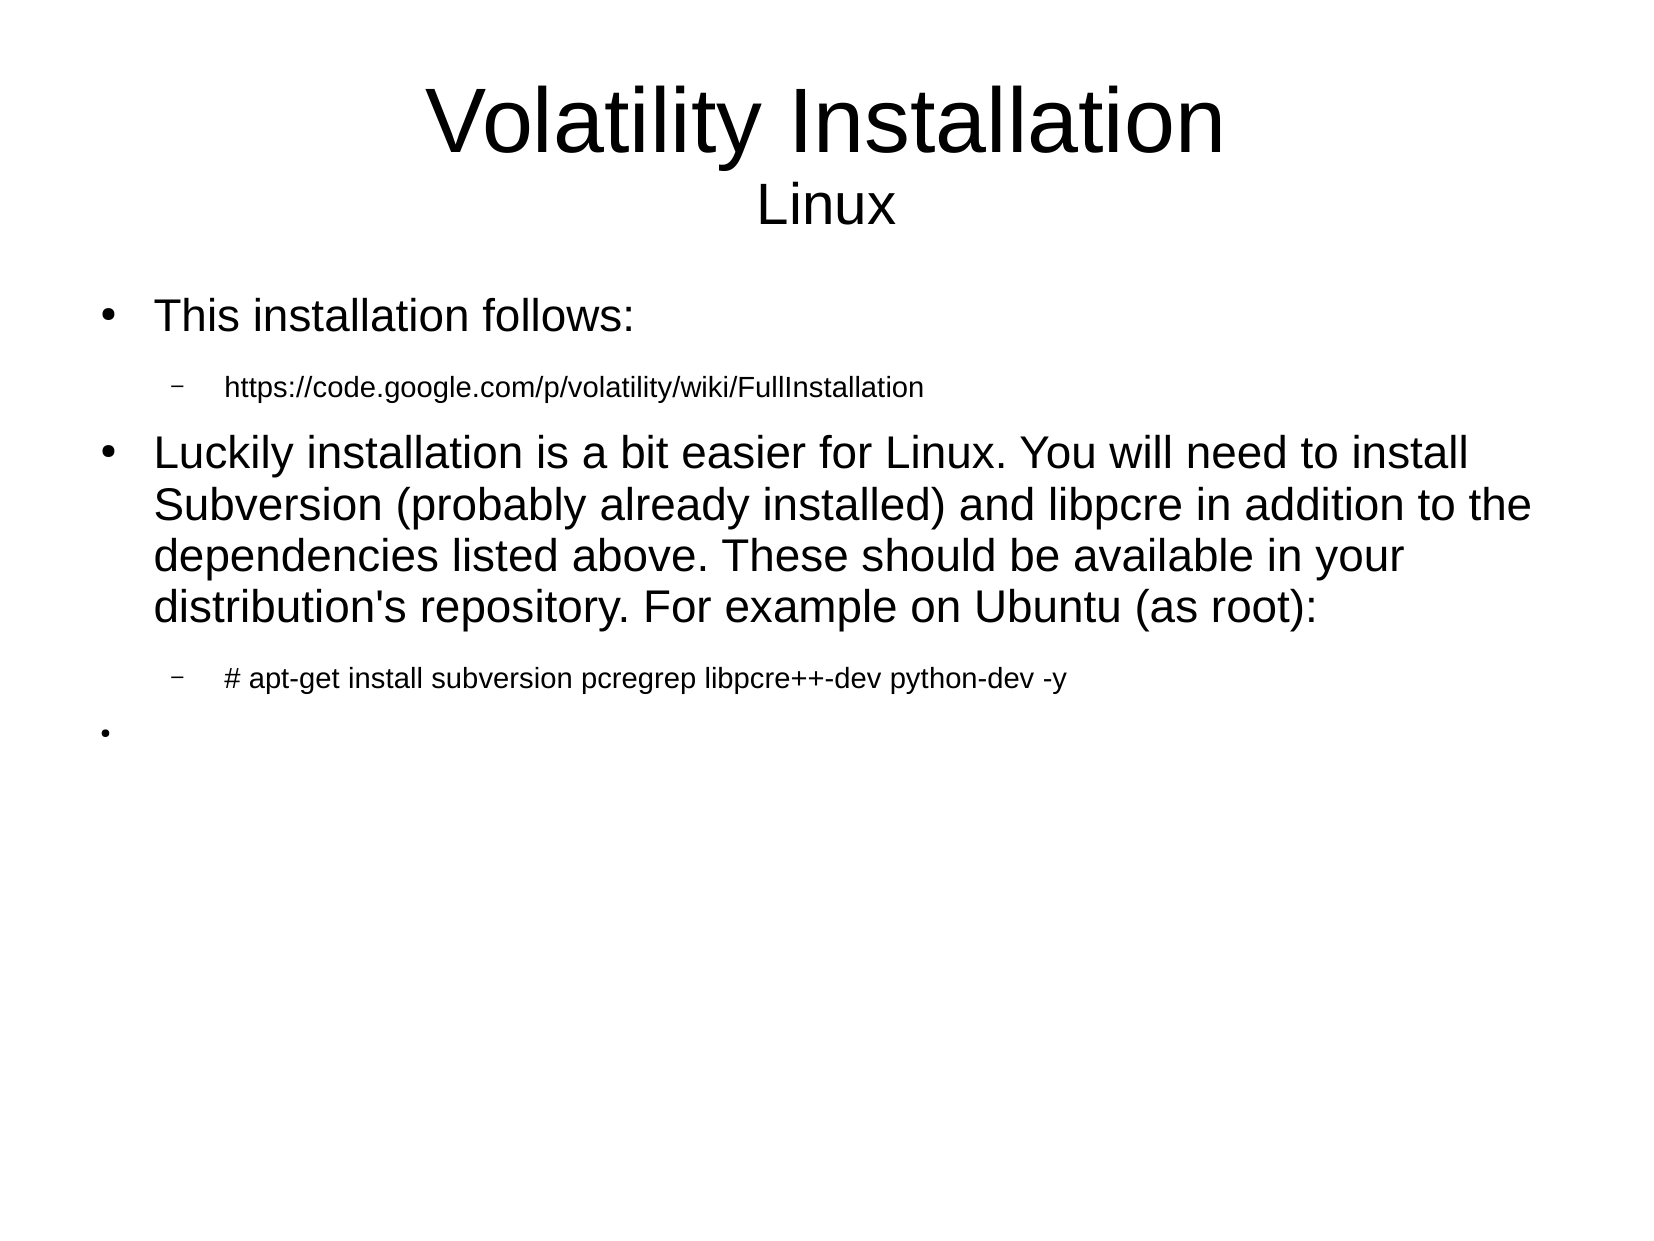

# Volatility Installation Linux
This installation follows:
https://code.google.com/p/volatility/wiki/FullInstallation
Luckily installation is a bit easier for Linux. You will need to install Subversion (probably already installed) and libpcre in addition to the dependencies listed above. These should be available in your distribution's repository. For example on Ubuntu (as root):
# apt-get install subversion pcregrep libpcre++-dev python-dev -y